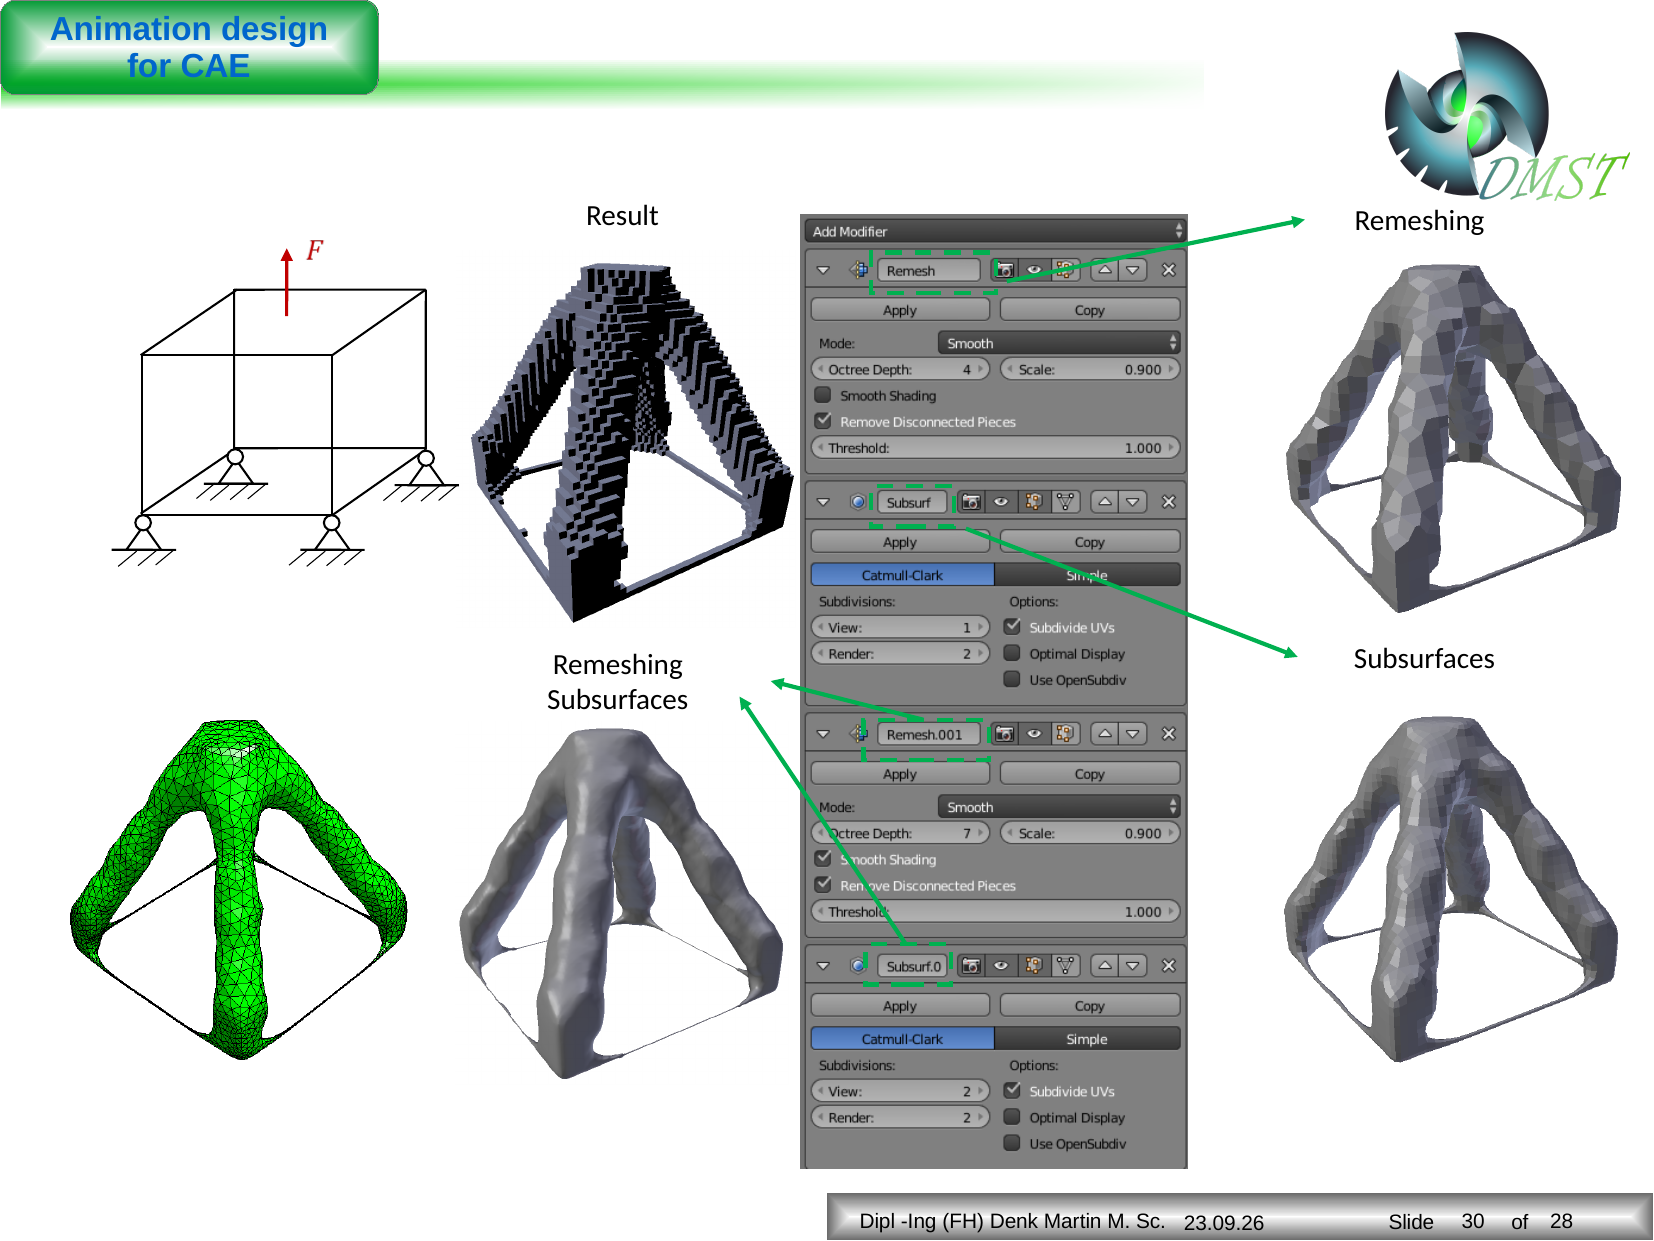

Animation design
for CAE
Result
Remeshing
Subsurfaces
Remeshing
Subsurfaces